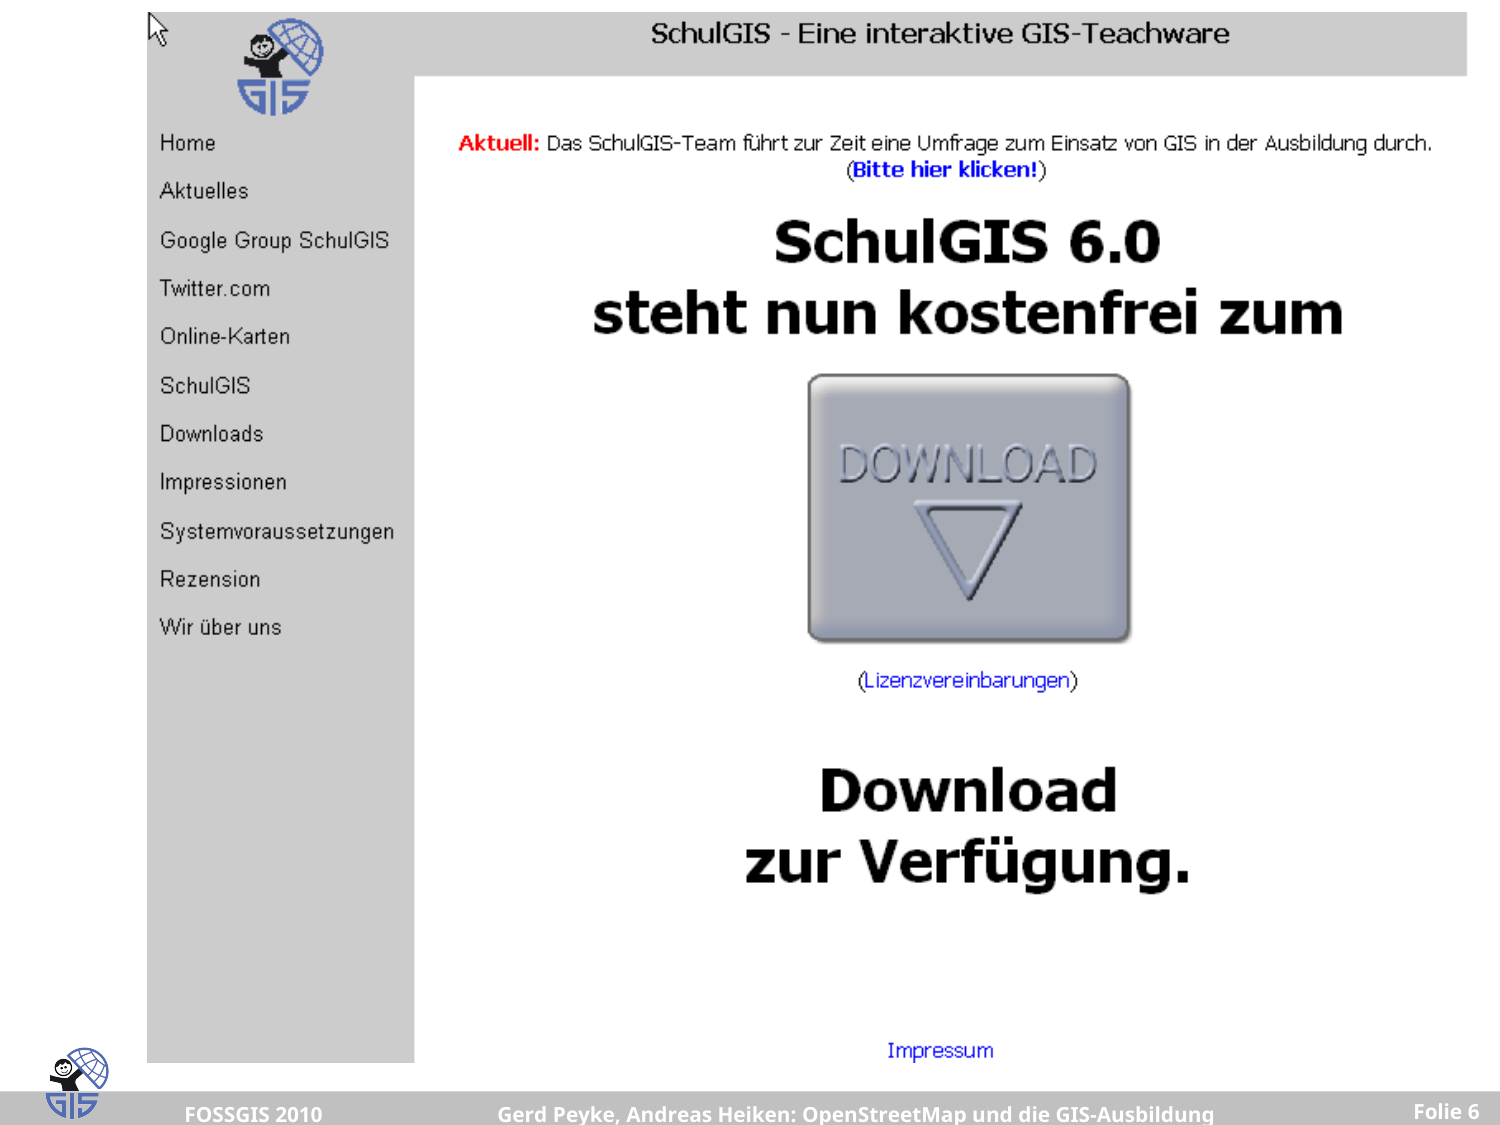

6
17. Februar 2010
Mündliche Promotionsprüfung - Heiken